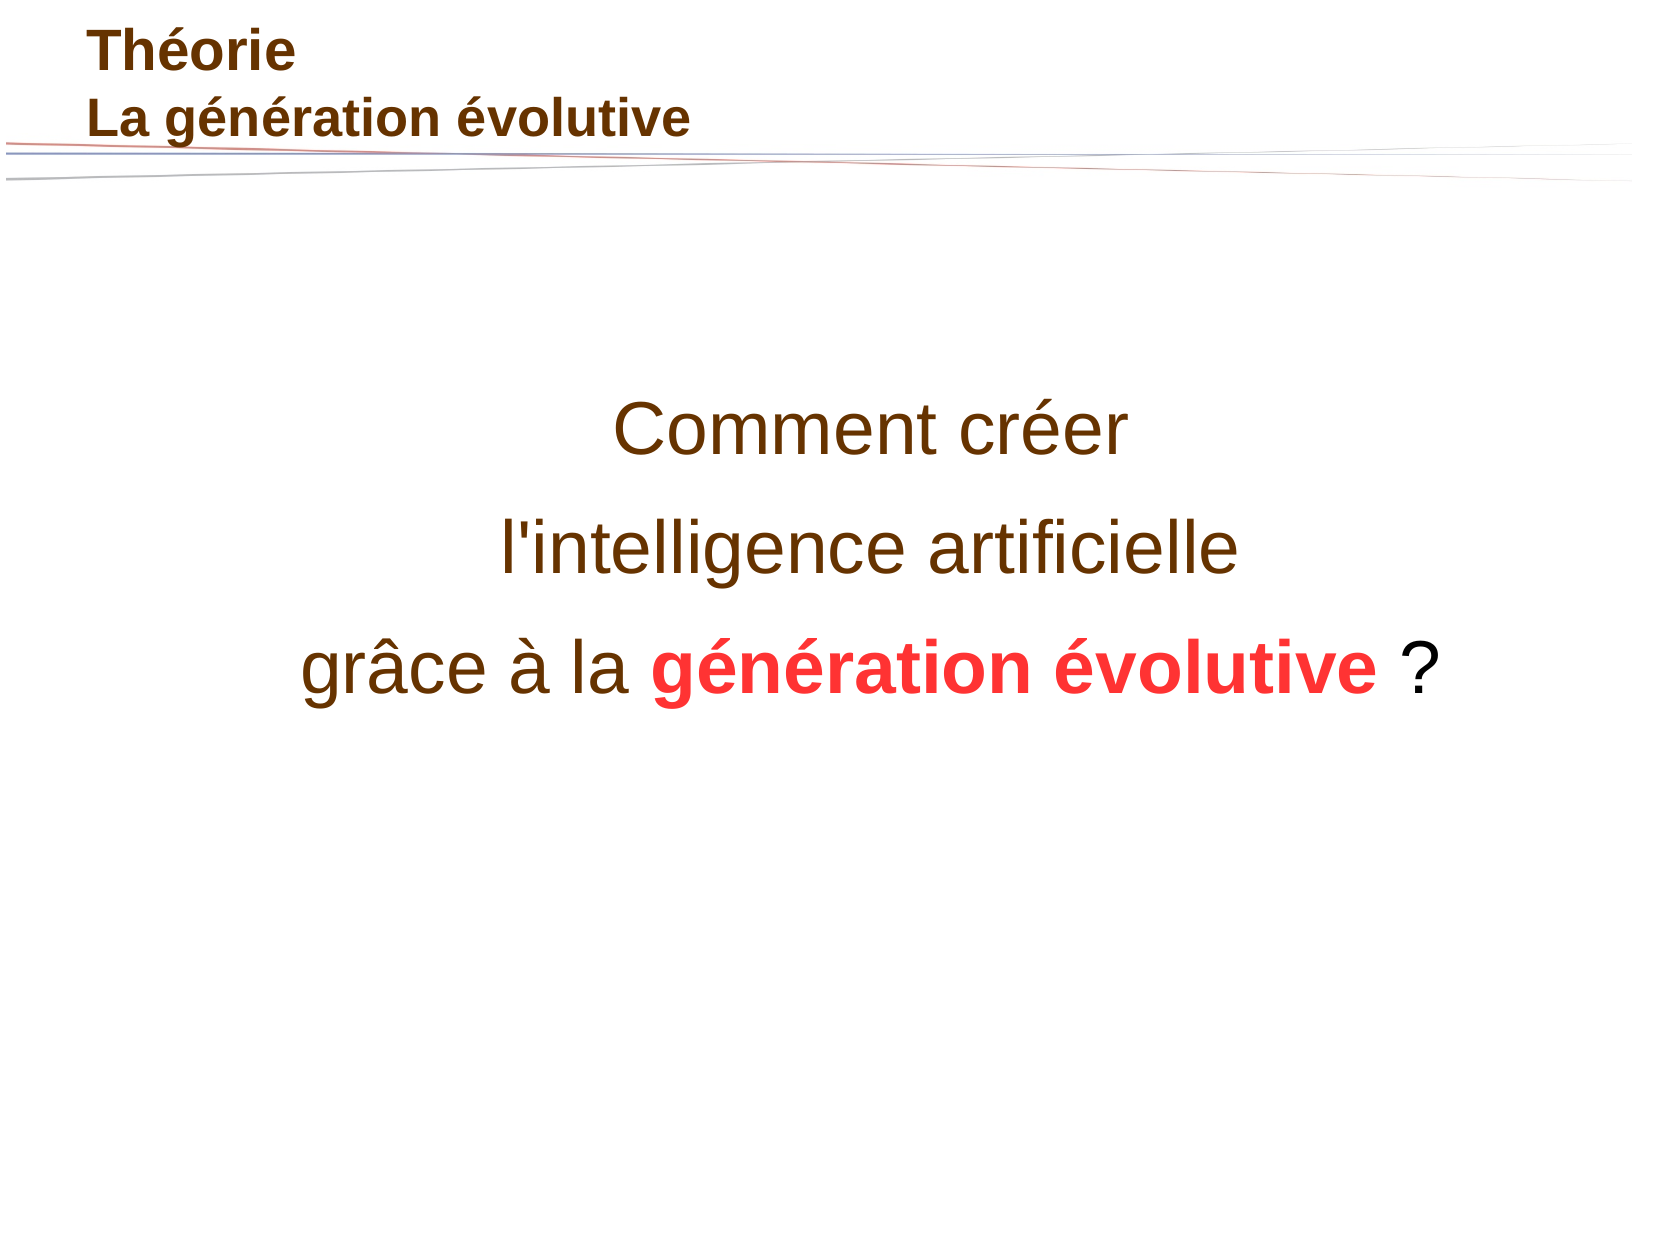

Théorie
La génération évolutive
# Comment créer
l'intelligence artificielle
grâce à la génération évolutive ?